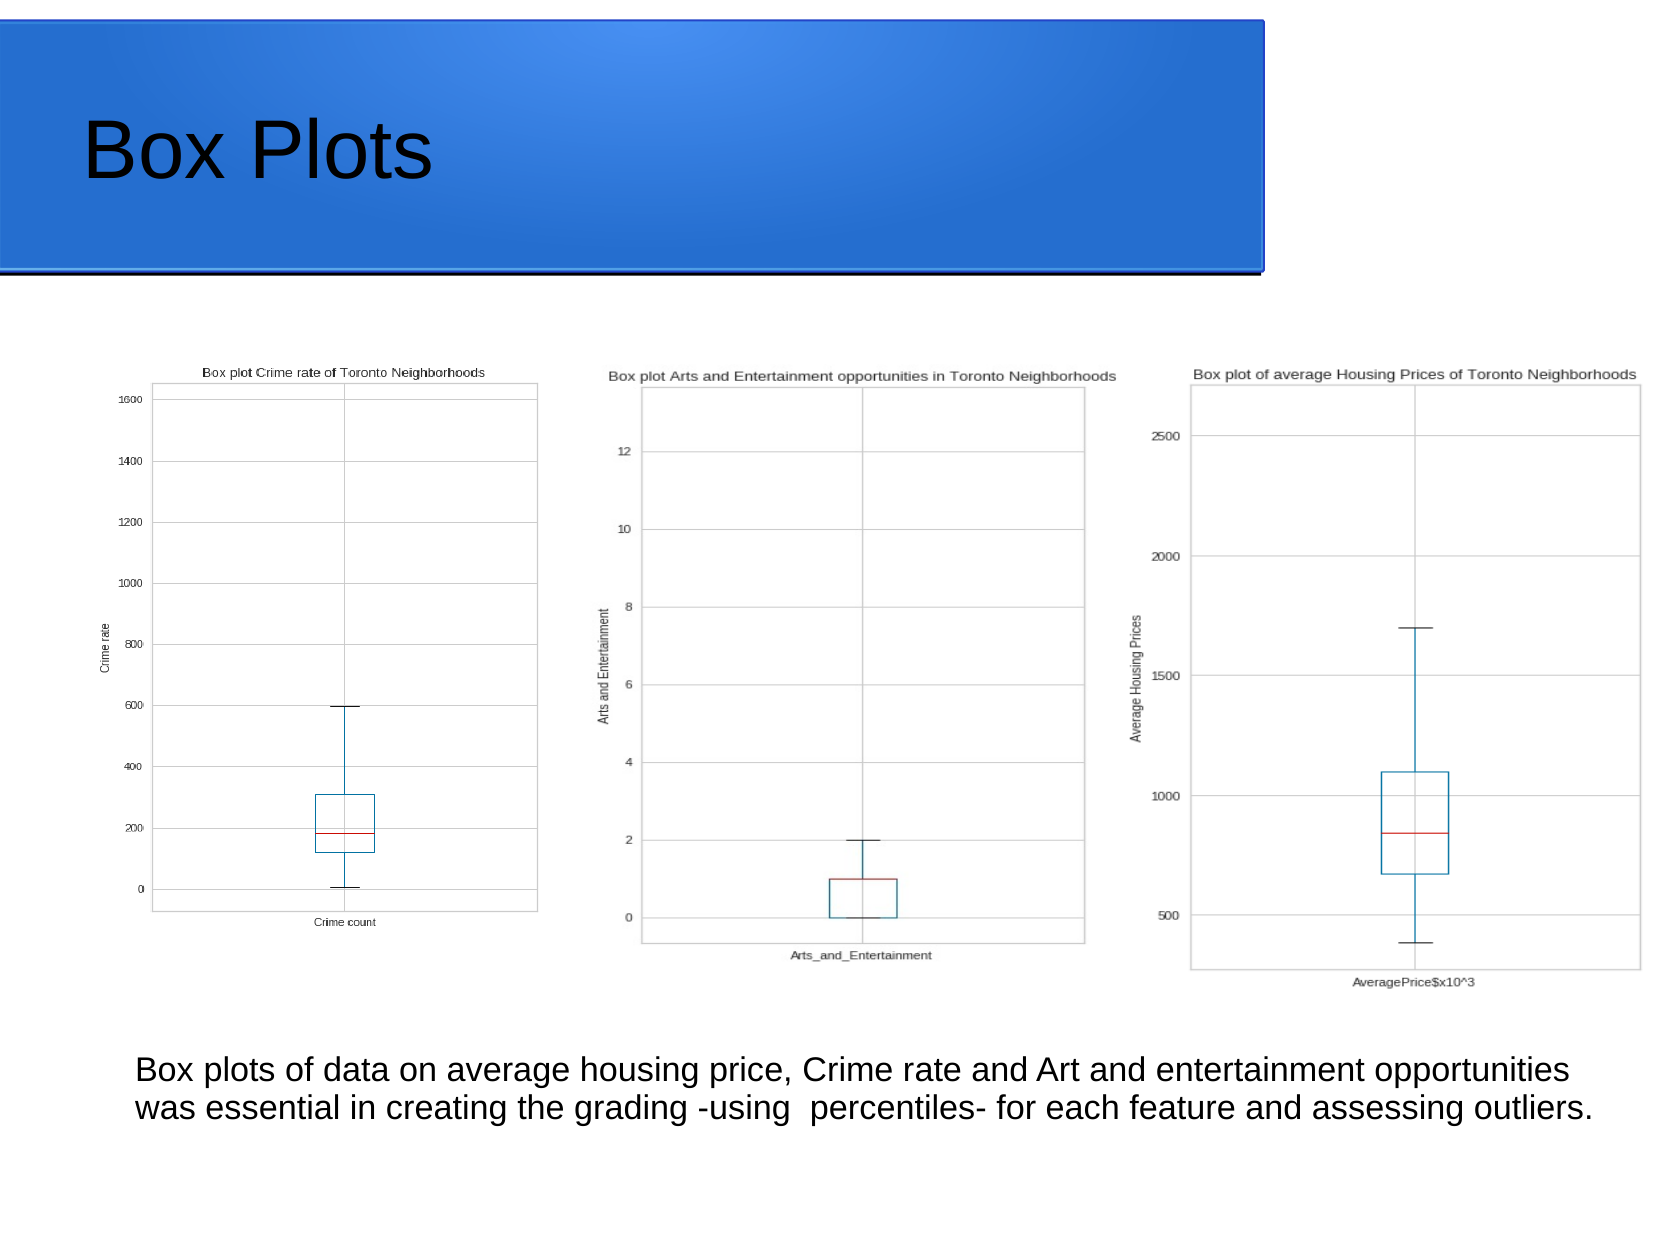

# Box Plots
Box plots of data on average housing price, Crime rate and Art and entertainment opportunities was essential in creating the grading -using percentiles- for each feature and assessing outliers.